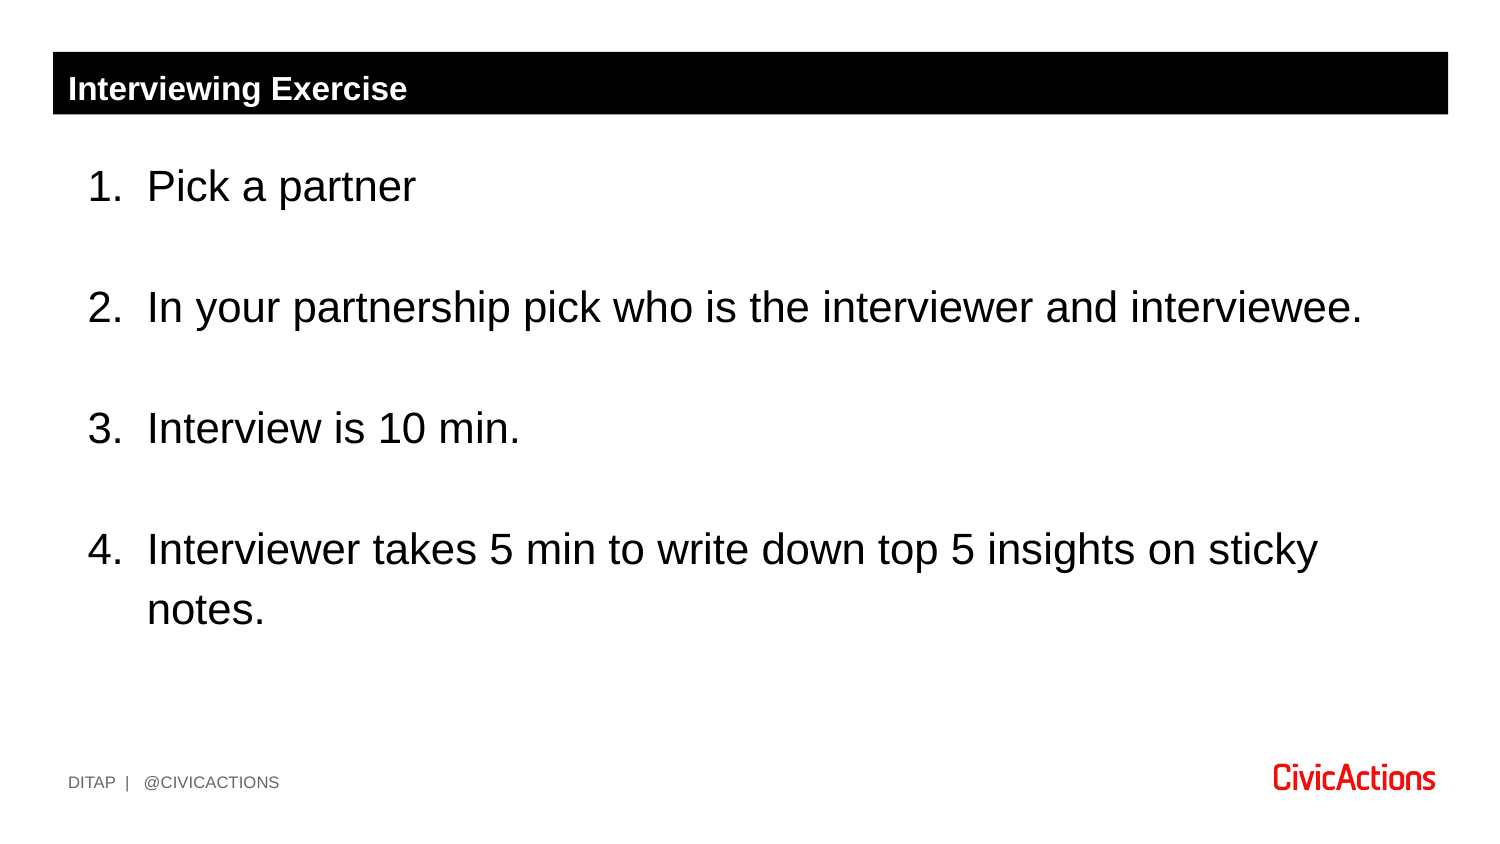

# Interviewing Exercise
Pick a partner
In your partnership pick who is the interviewer and interviewee.
Interview is 10 min.
Interviewer takes 5 min to write down top 5 insights on sticky notes.